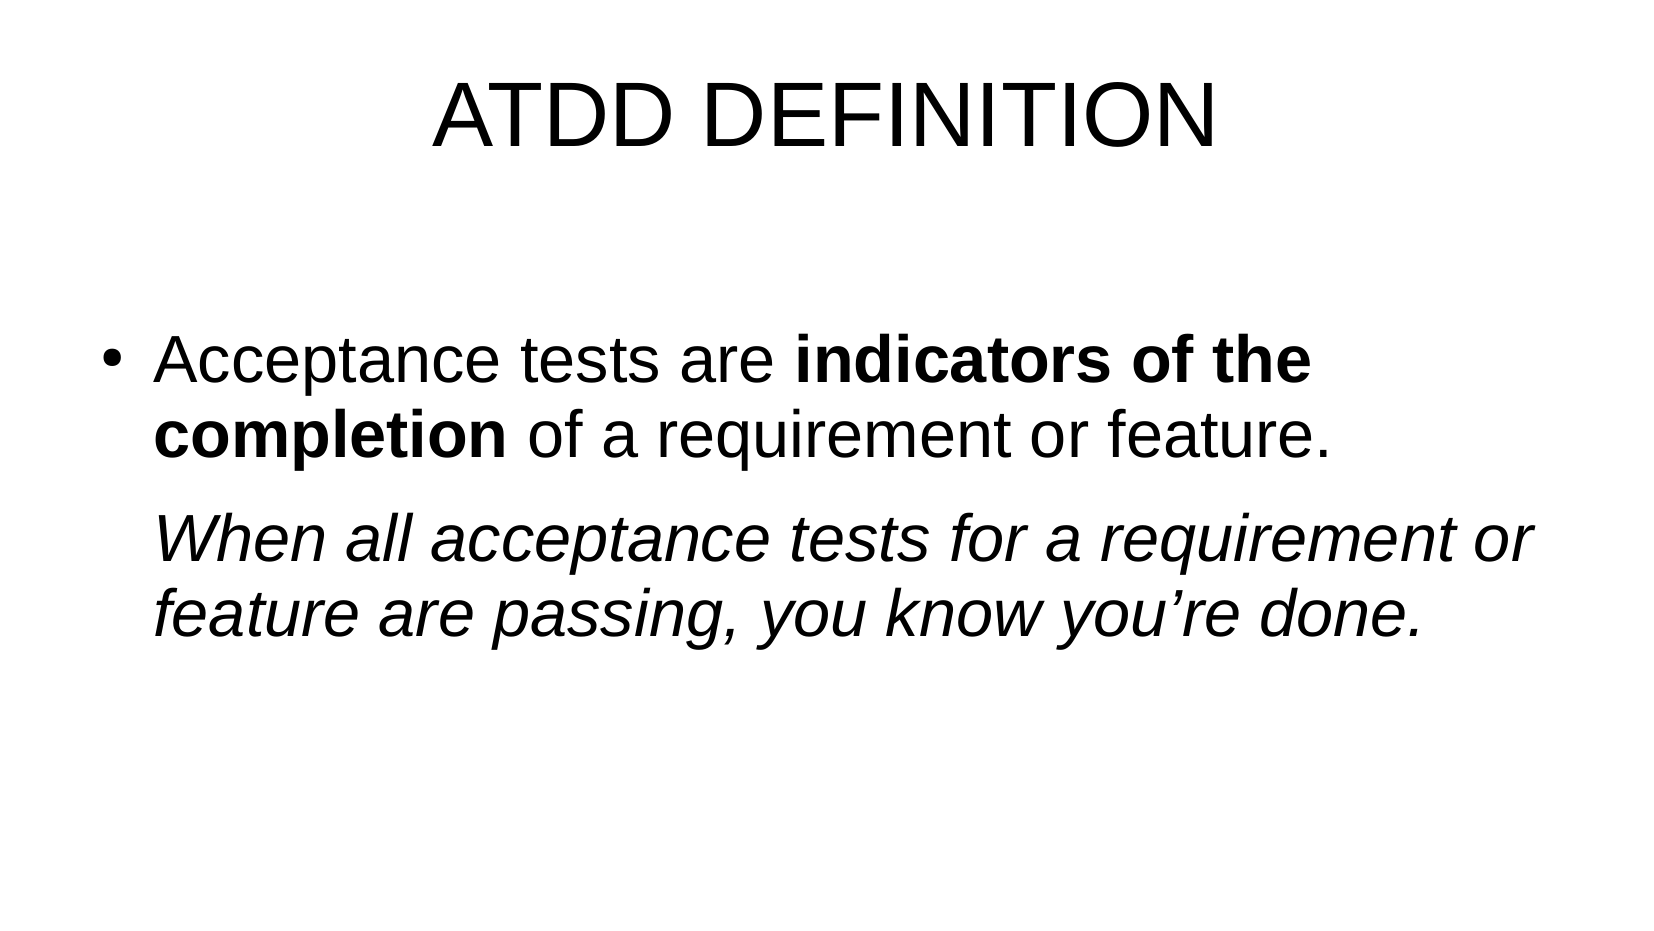

# ATDD DEFINITION
Acceptance tests are indicators of the completion of a requirement or feature.
When all acceptance tests for a requirement or feature are passing, you know you’re done.